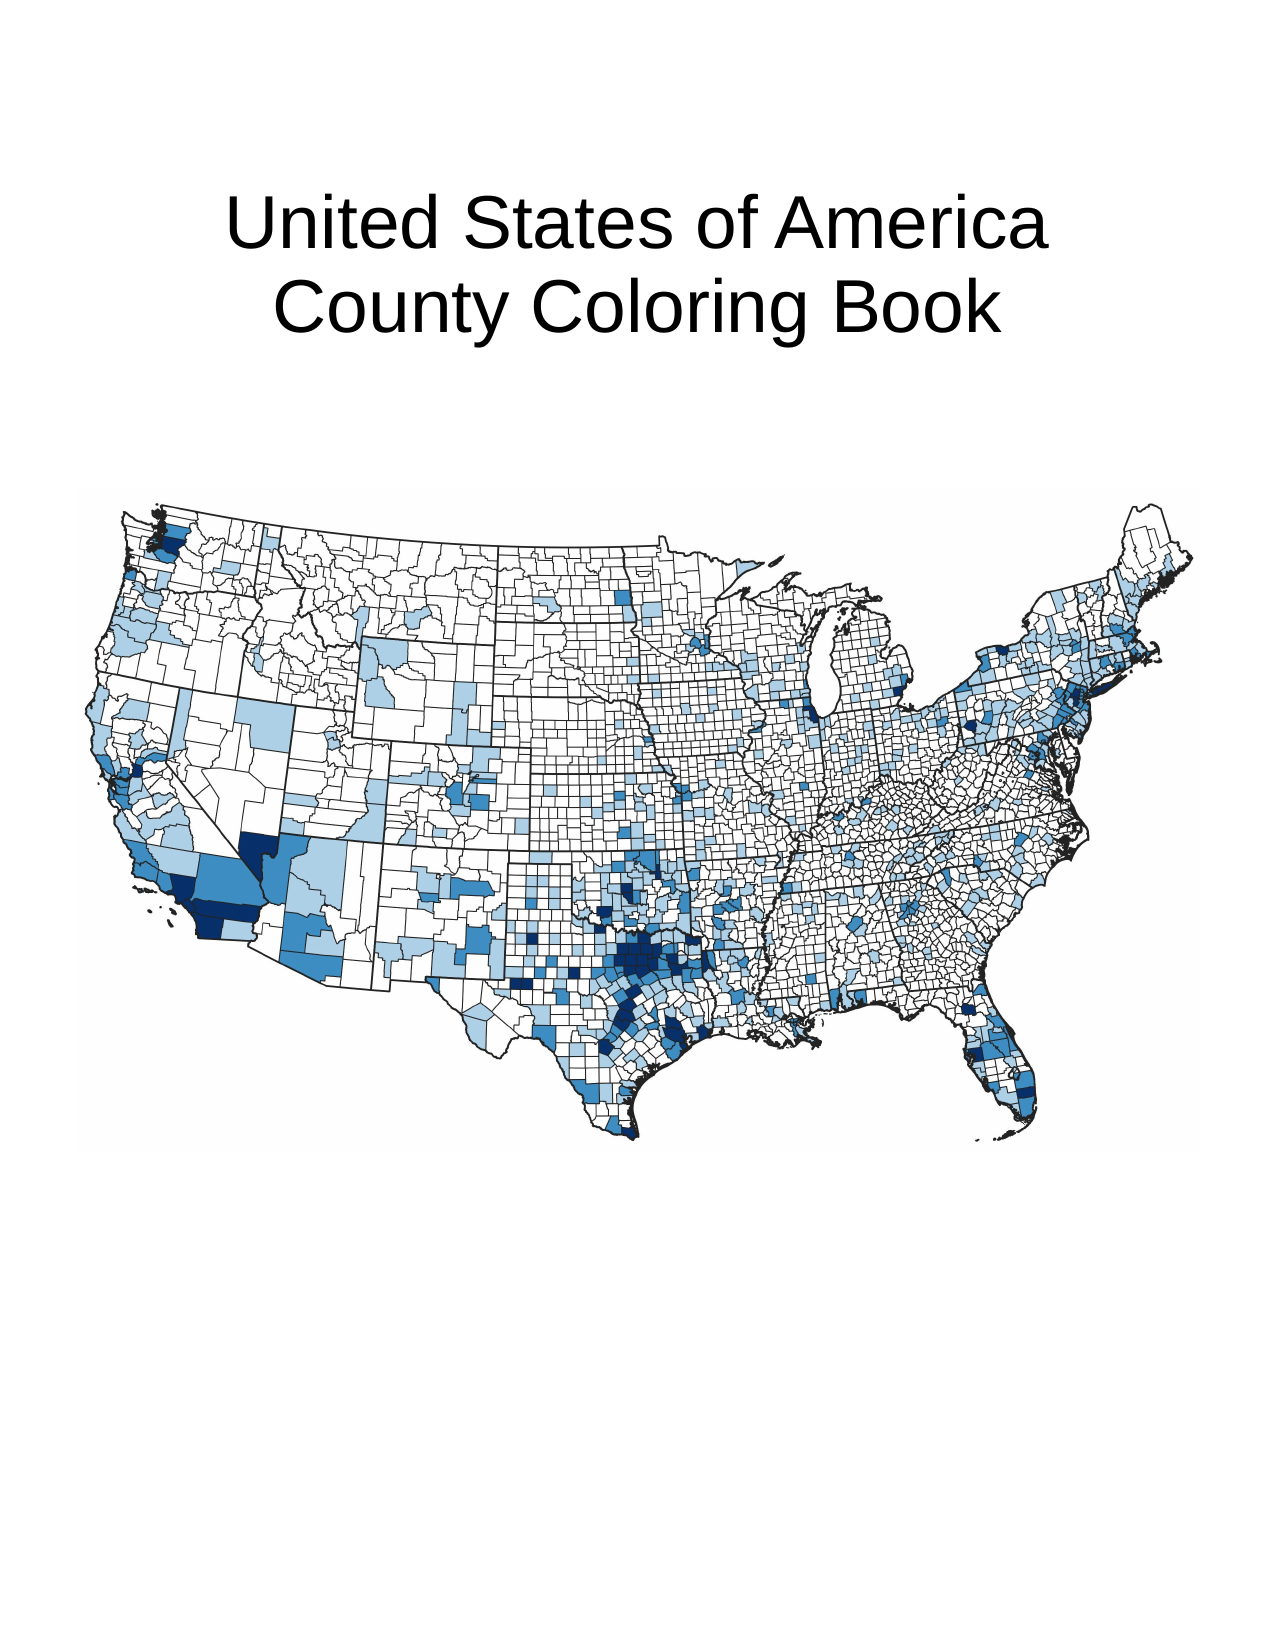

United States of America
County Coloring Book